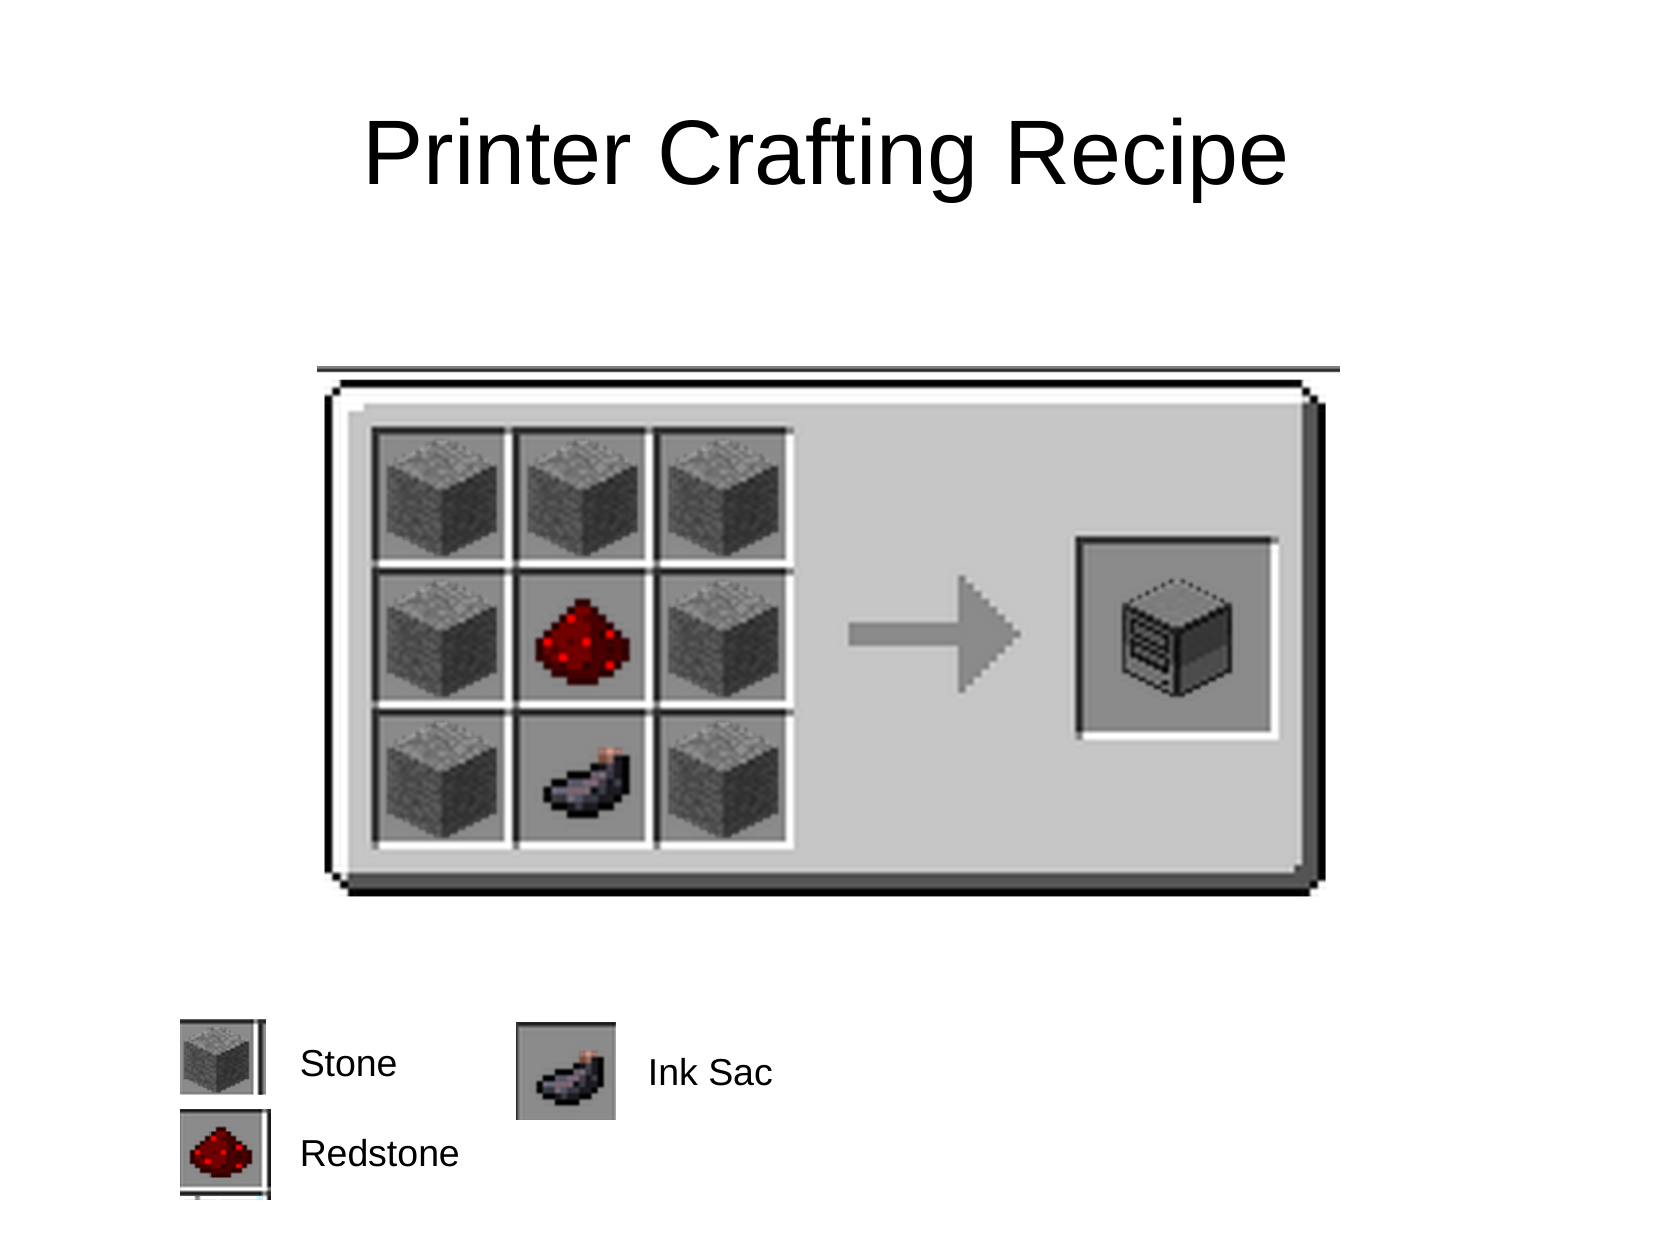

# Printer Crafting Recipe
Stone
Ink Sac
Redstone